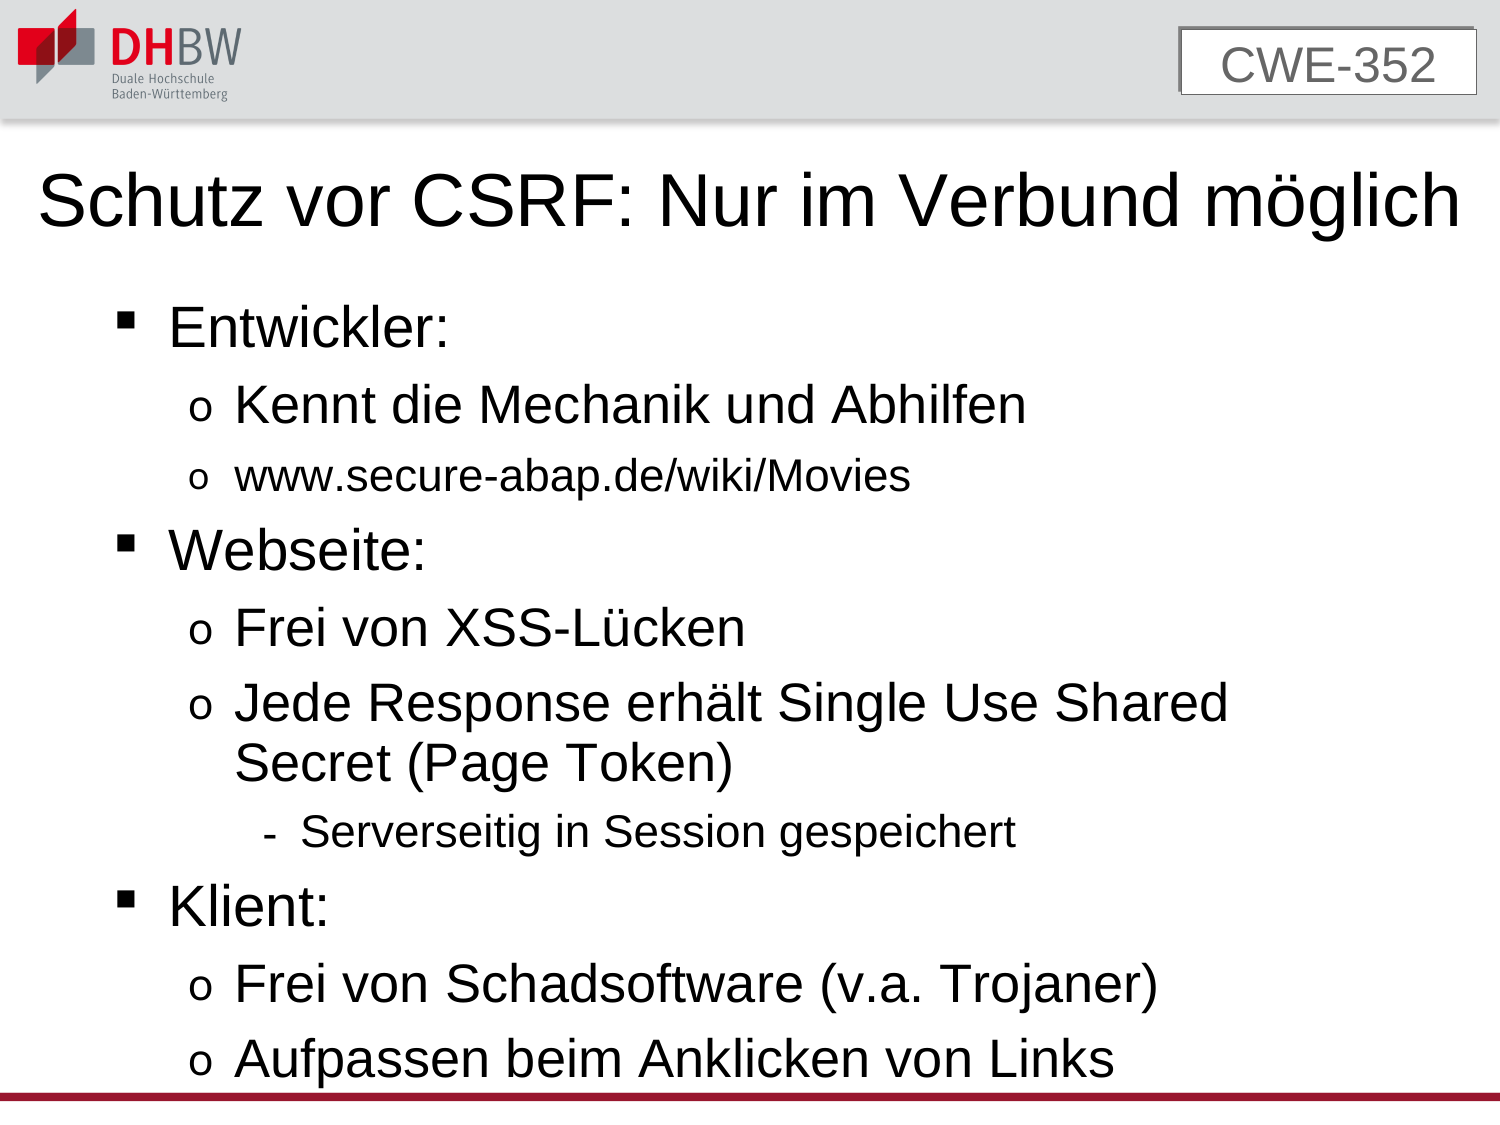

CWE-352
# Schutz vor CSRF: Nur im Verbund möglich
Entwickler:
Kennt die Mechanik und Abhilfen
www.secure-abap.de/wiki/Movies
Webseite:
Frei von XSS-Lücken
Jede Response erhält Single Use Shared Secret (Page Token)
Serverseitig in Session gespeichert
Klient:
Frei von Schadsoftware (v.a. Trojaner)
Aufpassen beim Anklicken von Links